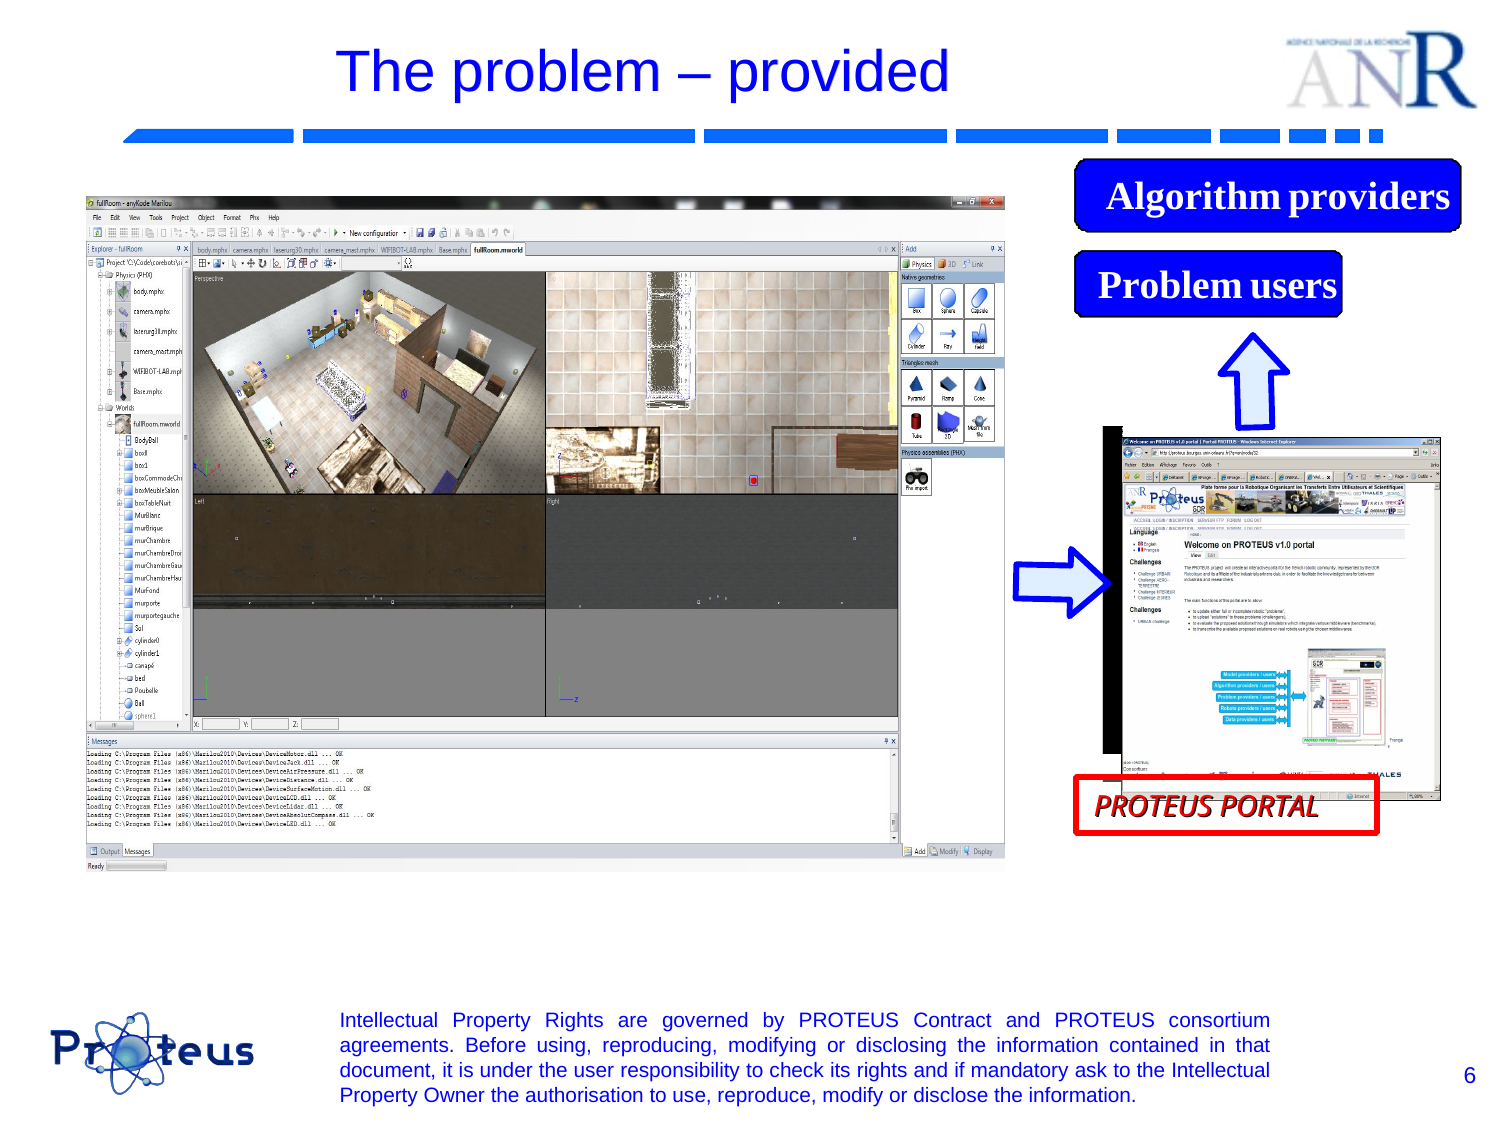

# The problem – provided
Algorithm
providers
Algorithm
providers
Problem
users
Problem
users
PROTEUS PORTAL
6